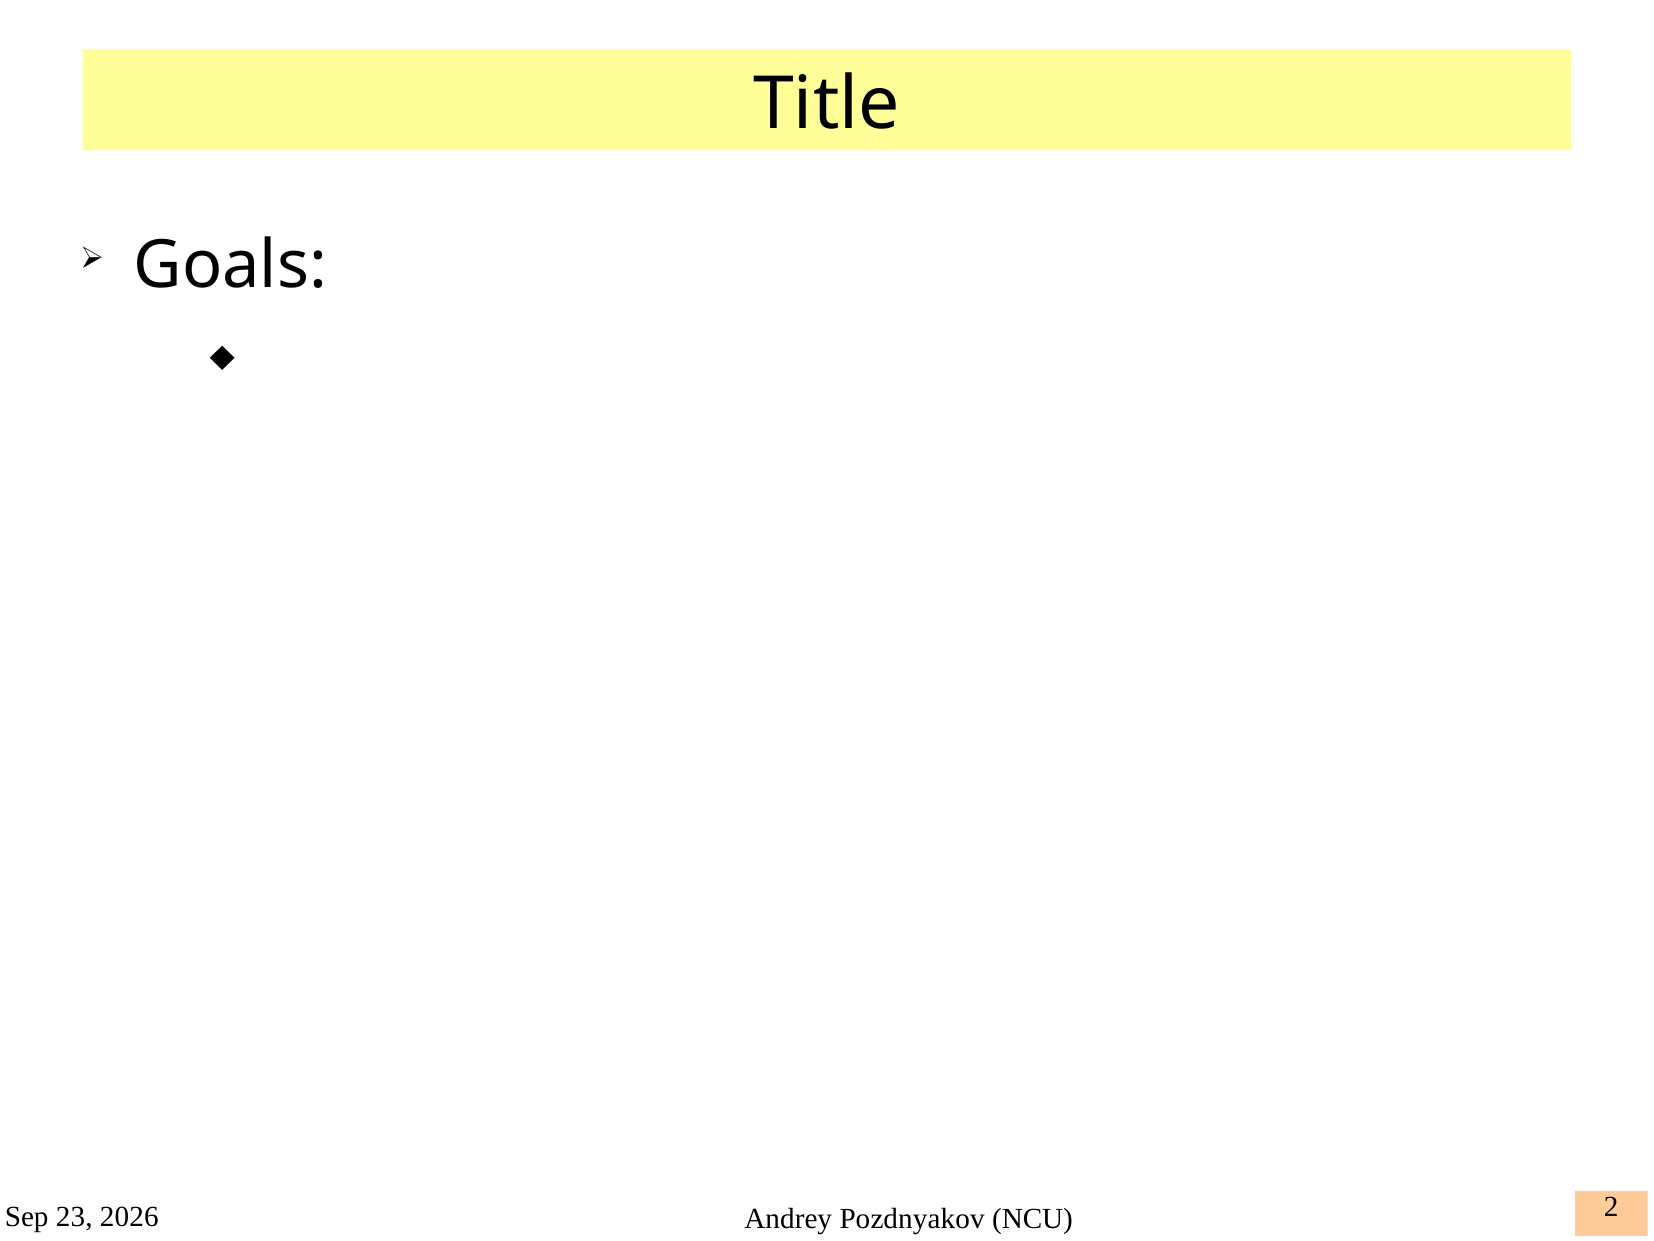

Title
# Goals:
2
Andrey Pozdnyakov (NCU)